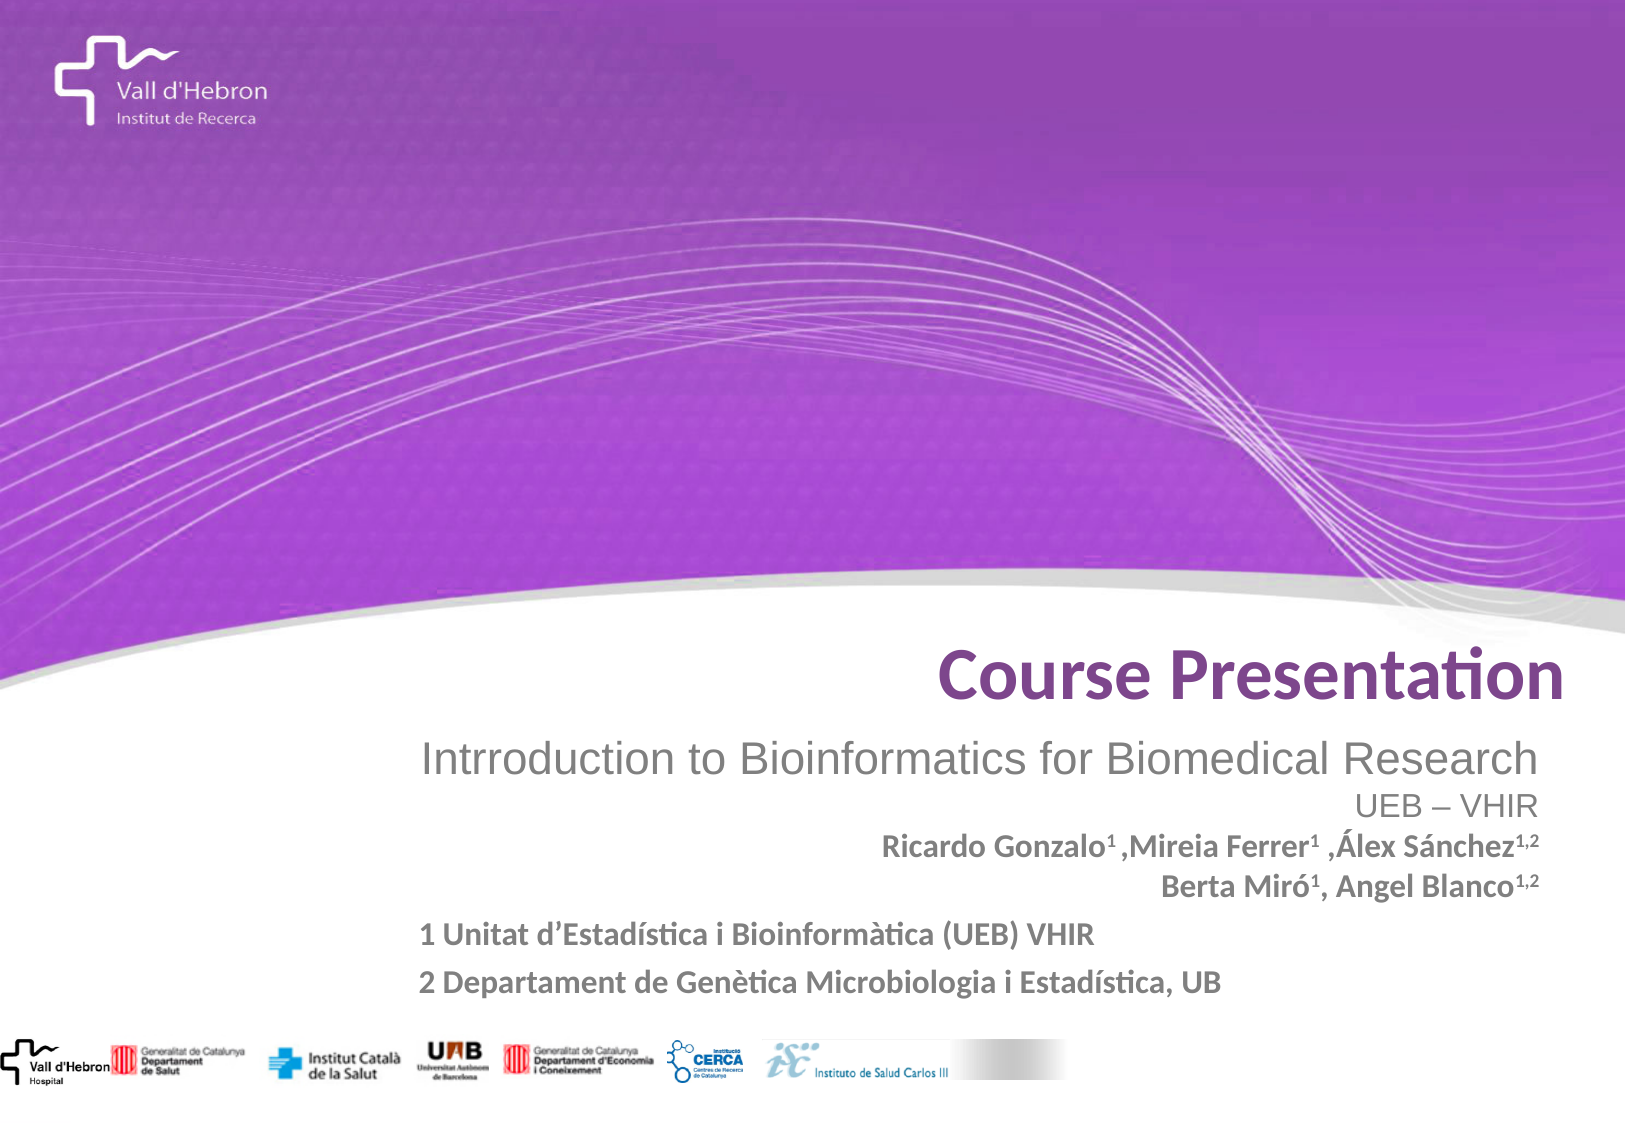

Course Presentation
Intrroduction to Bioinformatics for Biomedical Research
UEB – VHIR
	Ricardo Gonzalo1 ,Mireia Ferrer1 ,Álex Sánchez1,2
Berta Miró1, Angel Blanco1,2
		1 Unitat d’Estadística i Bioinformàtica (UEB) VHIR
		2 Departament de Genètica Microbiologia i Estadística, UB